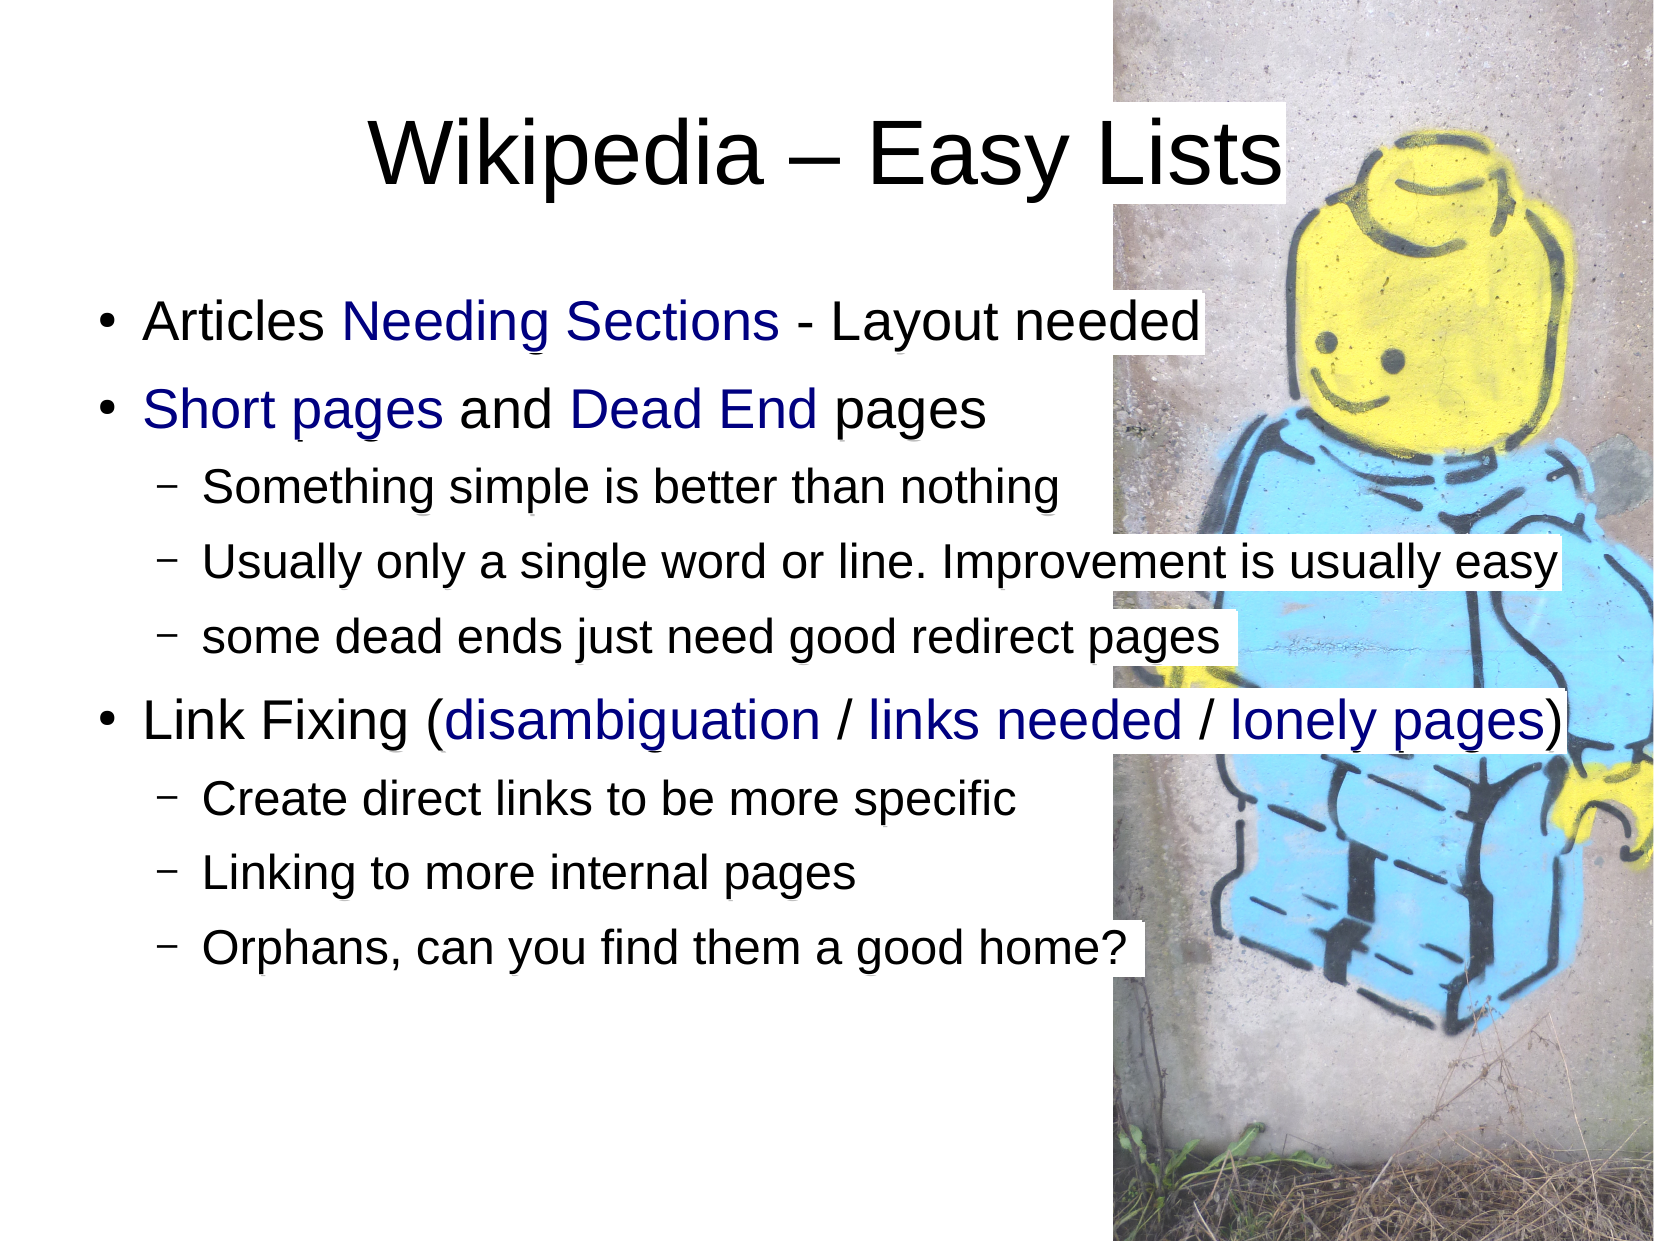

# Wikipedia – Easy Lists
Articles Needing Sections - Layout needed
Short pages and Dead End pages
Something simple is better than nothing
Usually only a single word or line. Improvement is usually easy
some dead ends just need good redirect pages
Link Fixing (disambiguation / links needed / lonely pages)
Create direct links to be more specific
Linking to more internal pages
Orphans, can you find them a good home?